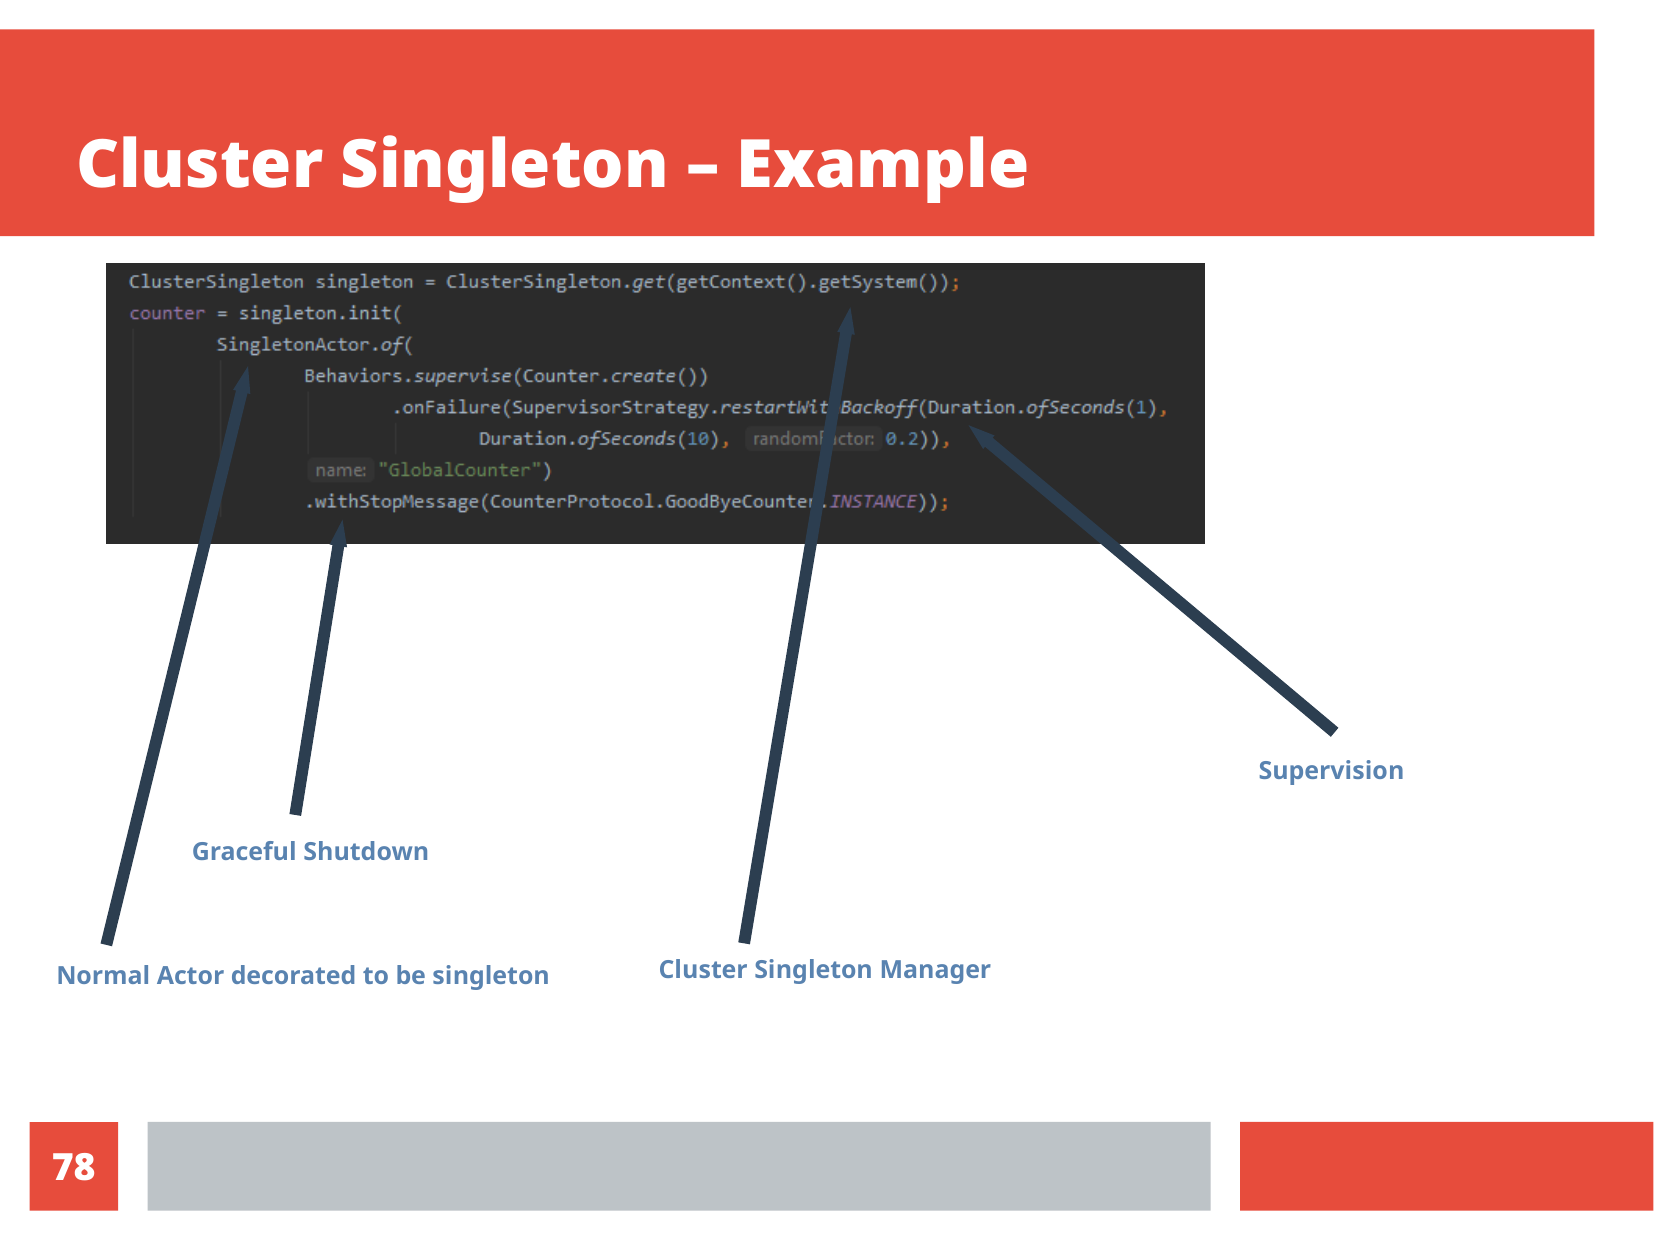

# Cluster Singleton – Example
Supervision
Graceful Shutdown
Cluster Singleton Manager
Normal Actor decorated to be singleton
78